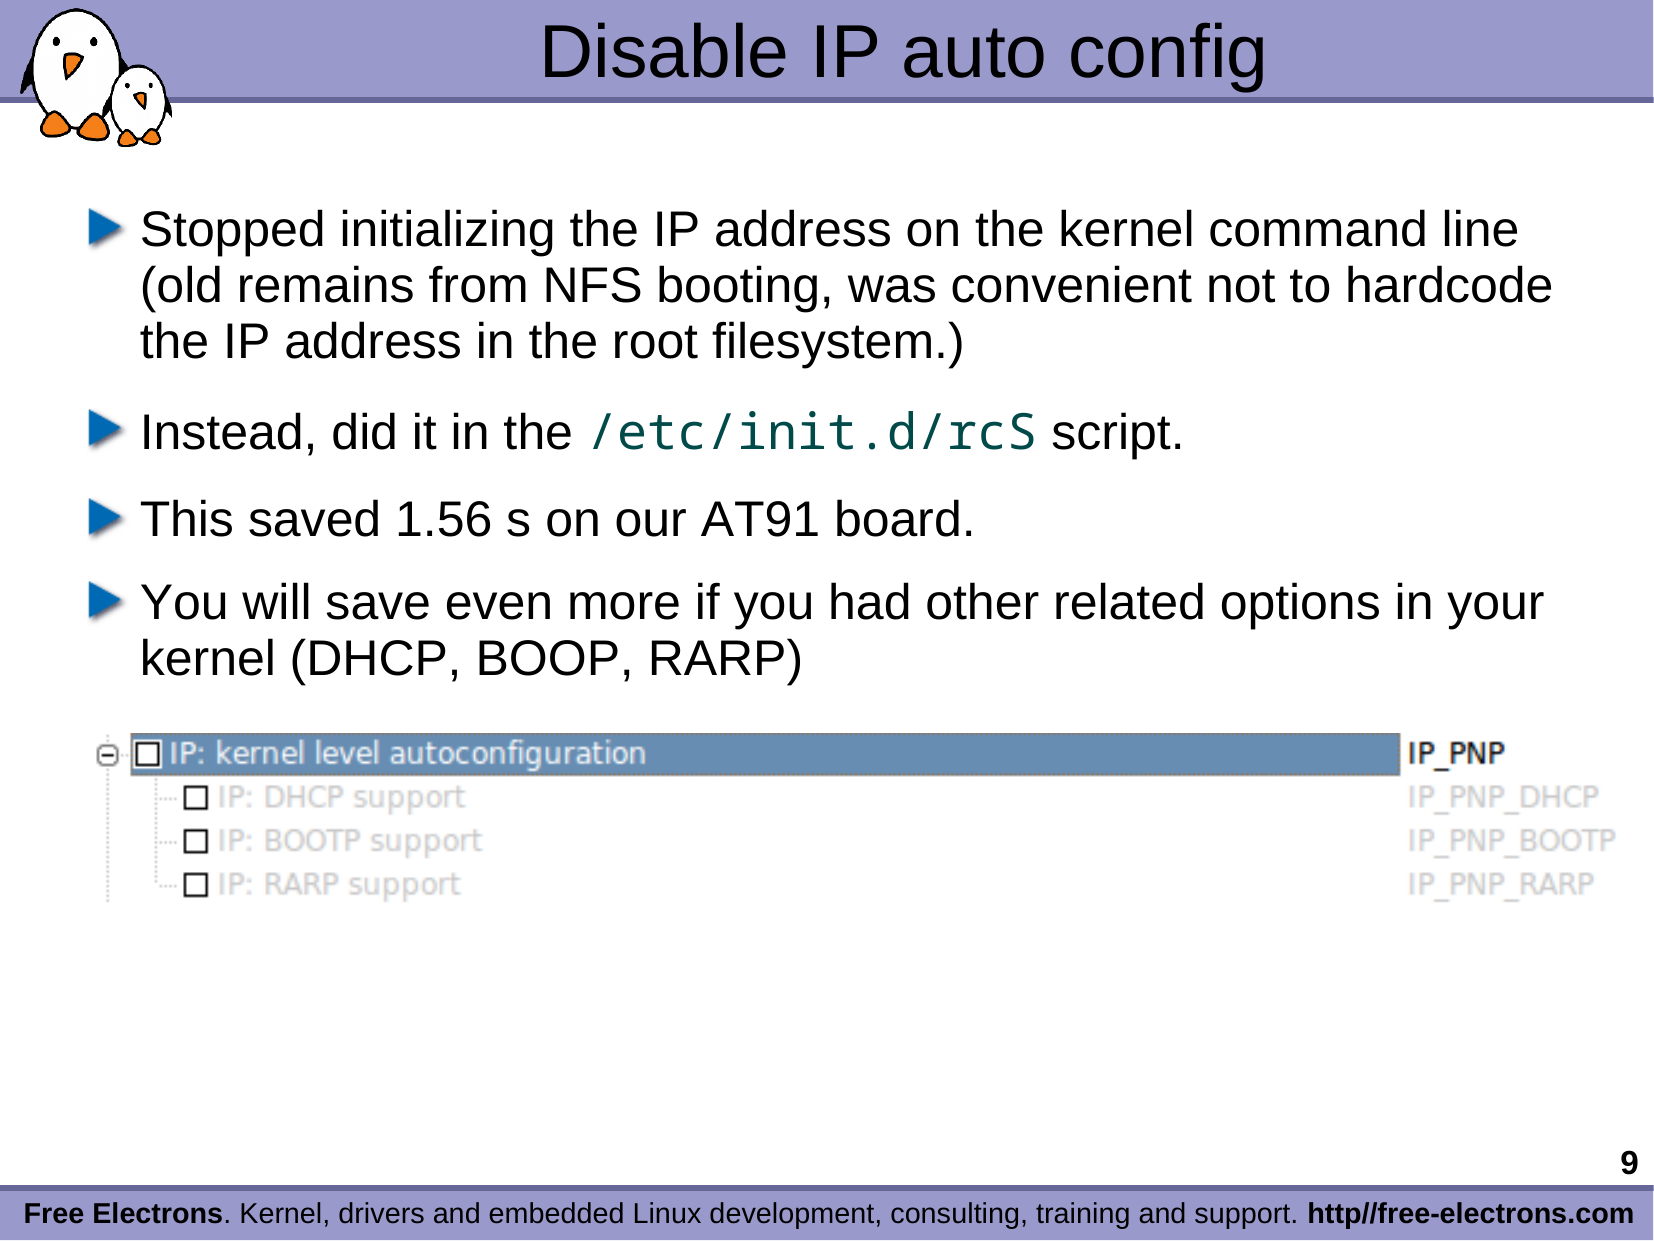

# Disable IP auto config
Stopped initializing the IP address on the kernel command line
(old remains from NFS booting, was convenient not to hardcode the IP address in the root filesystem.)
Instead, did it in the /etc/init.d/rcS script.
This saved 1.56 s on our AT91 board.
You will save even more if you had other related options in your kernel (DHCP, BOOP, RARP)